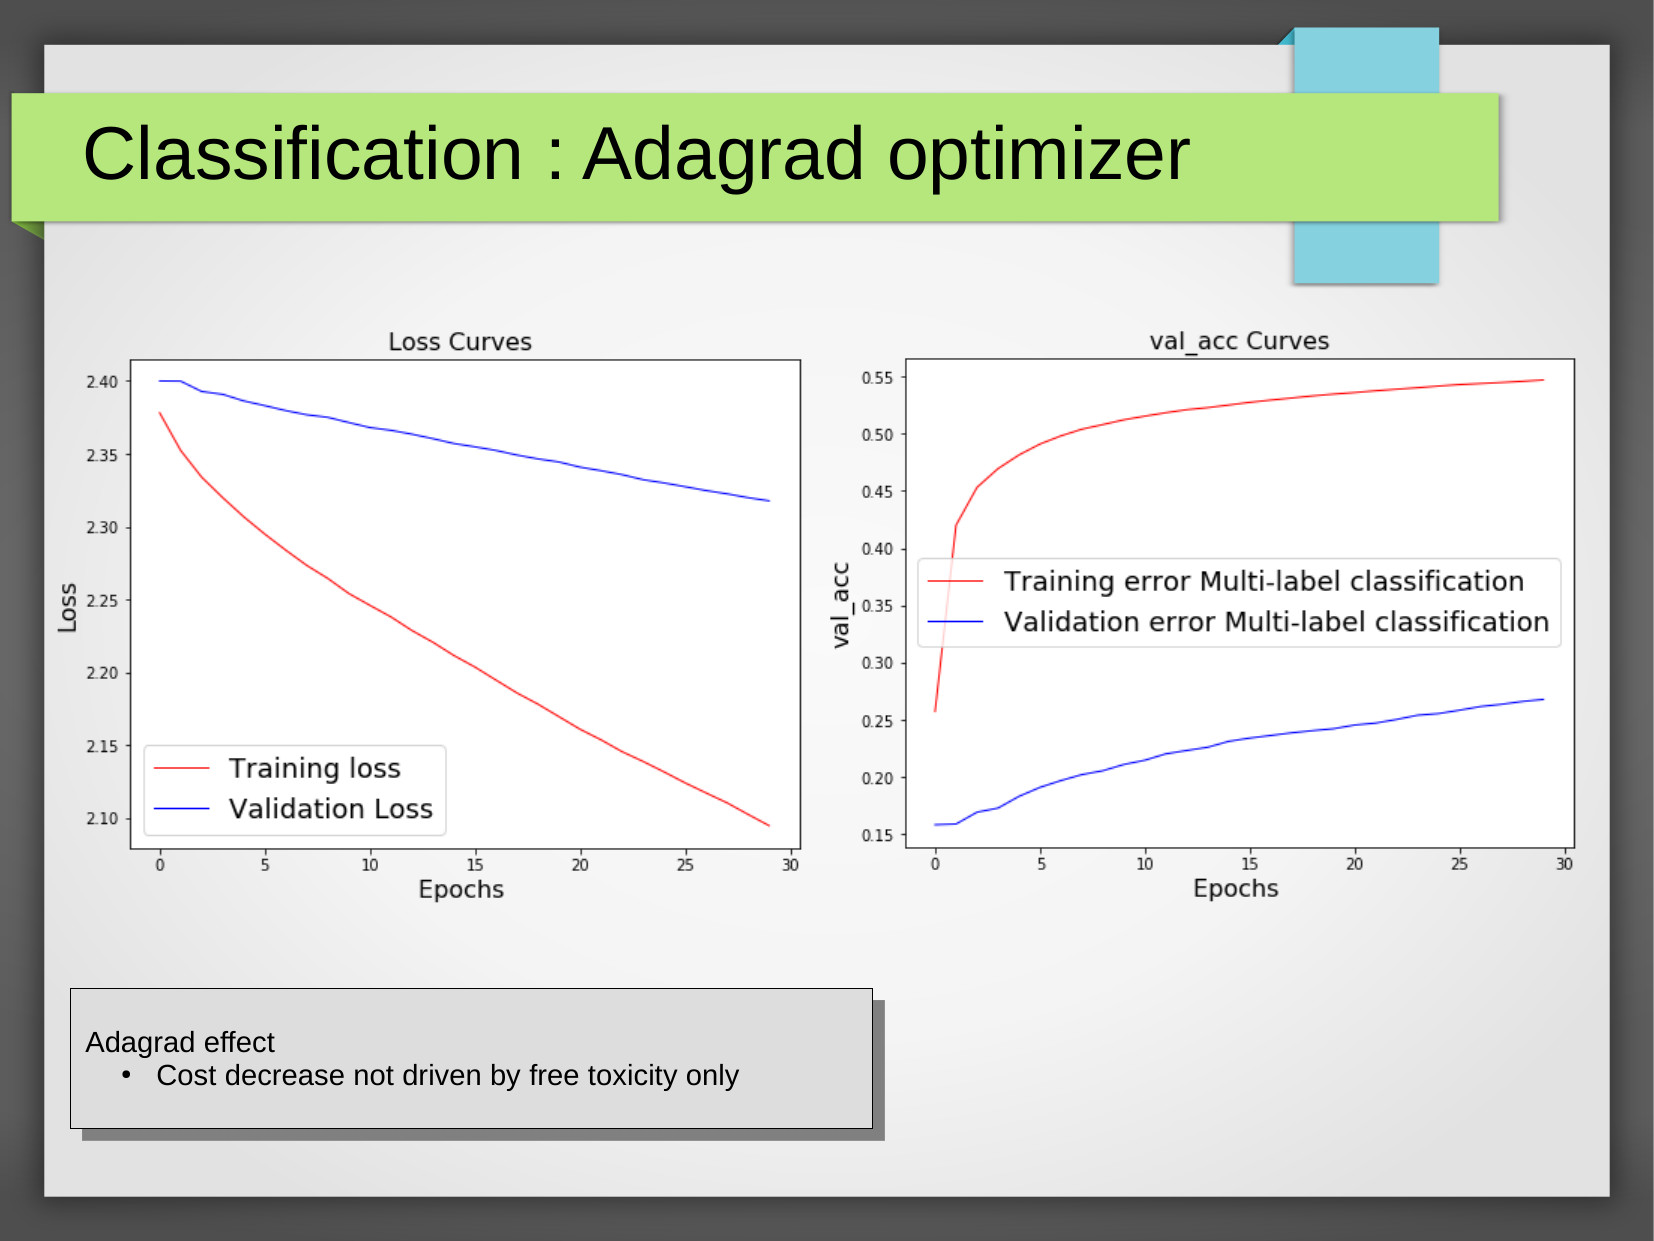

# Classification : Adagrad optimizer
Adagrad effect
Cost decrease not driven by free toxicity only